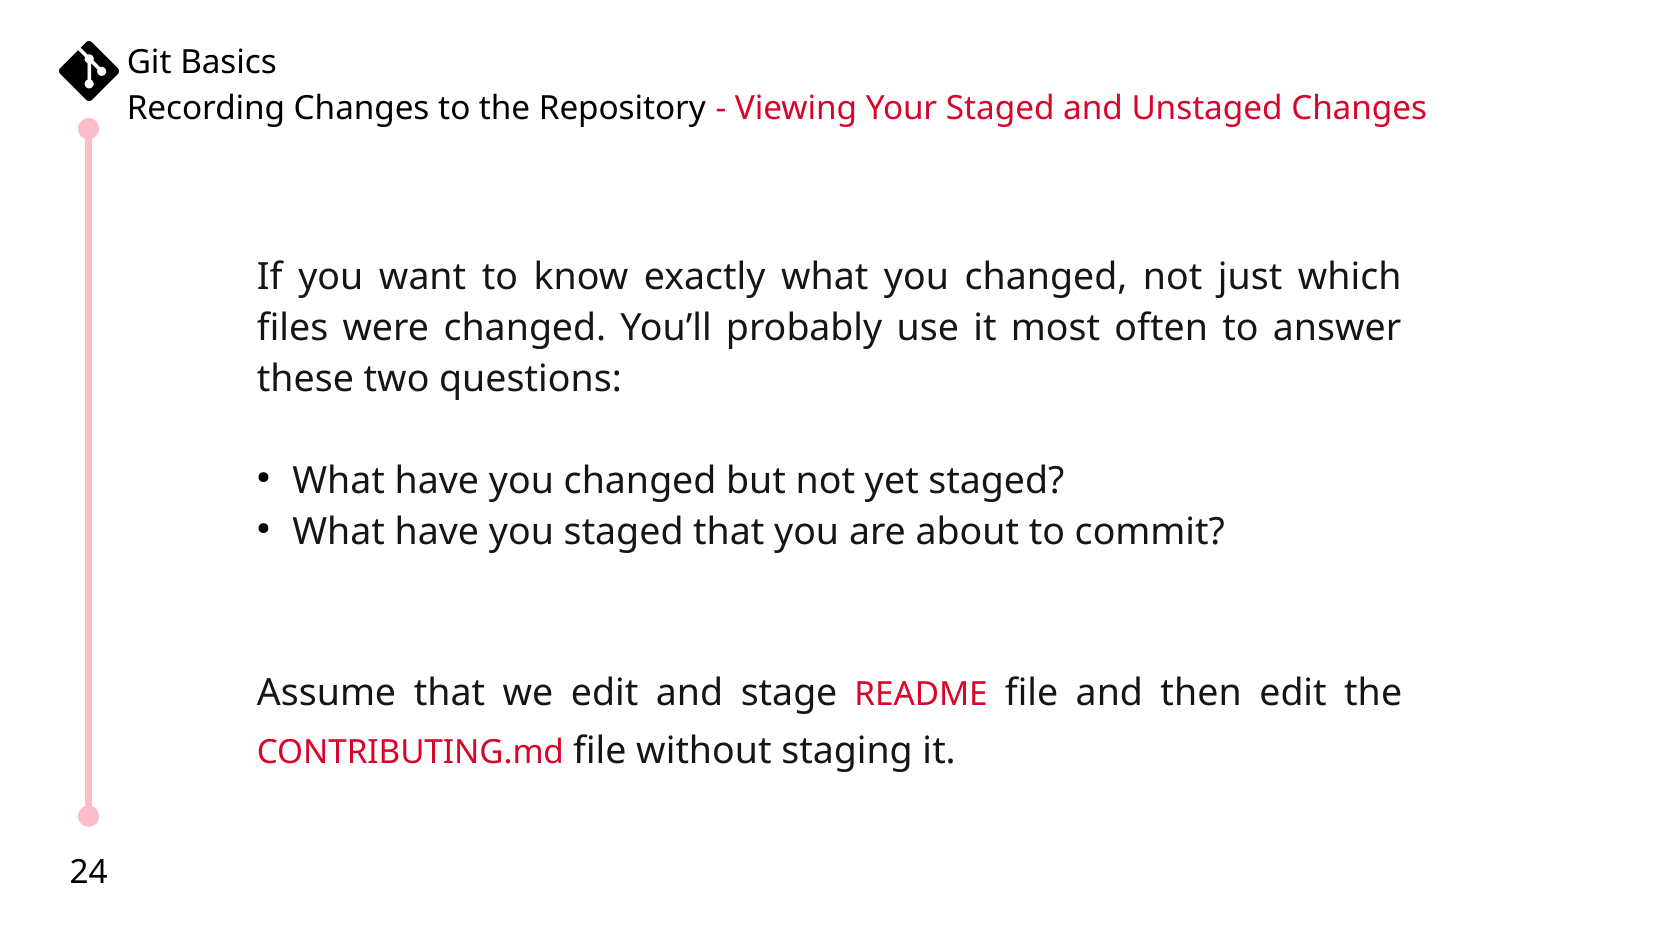

Git Basics
Recording Changes to the Repository - Viewing Your Staged and Unstaged Changes
If you want to know exactly what you changed, not just which files were changed. You’ll probably use it most often to answer these two questions:
What have you changed but not yet staged?
What have you staged that you are about to commit?
Assume that we edit and stage README file and then edit the CONTRIBUTING.md file without staging it.
24